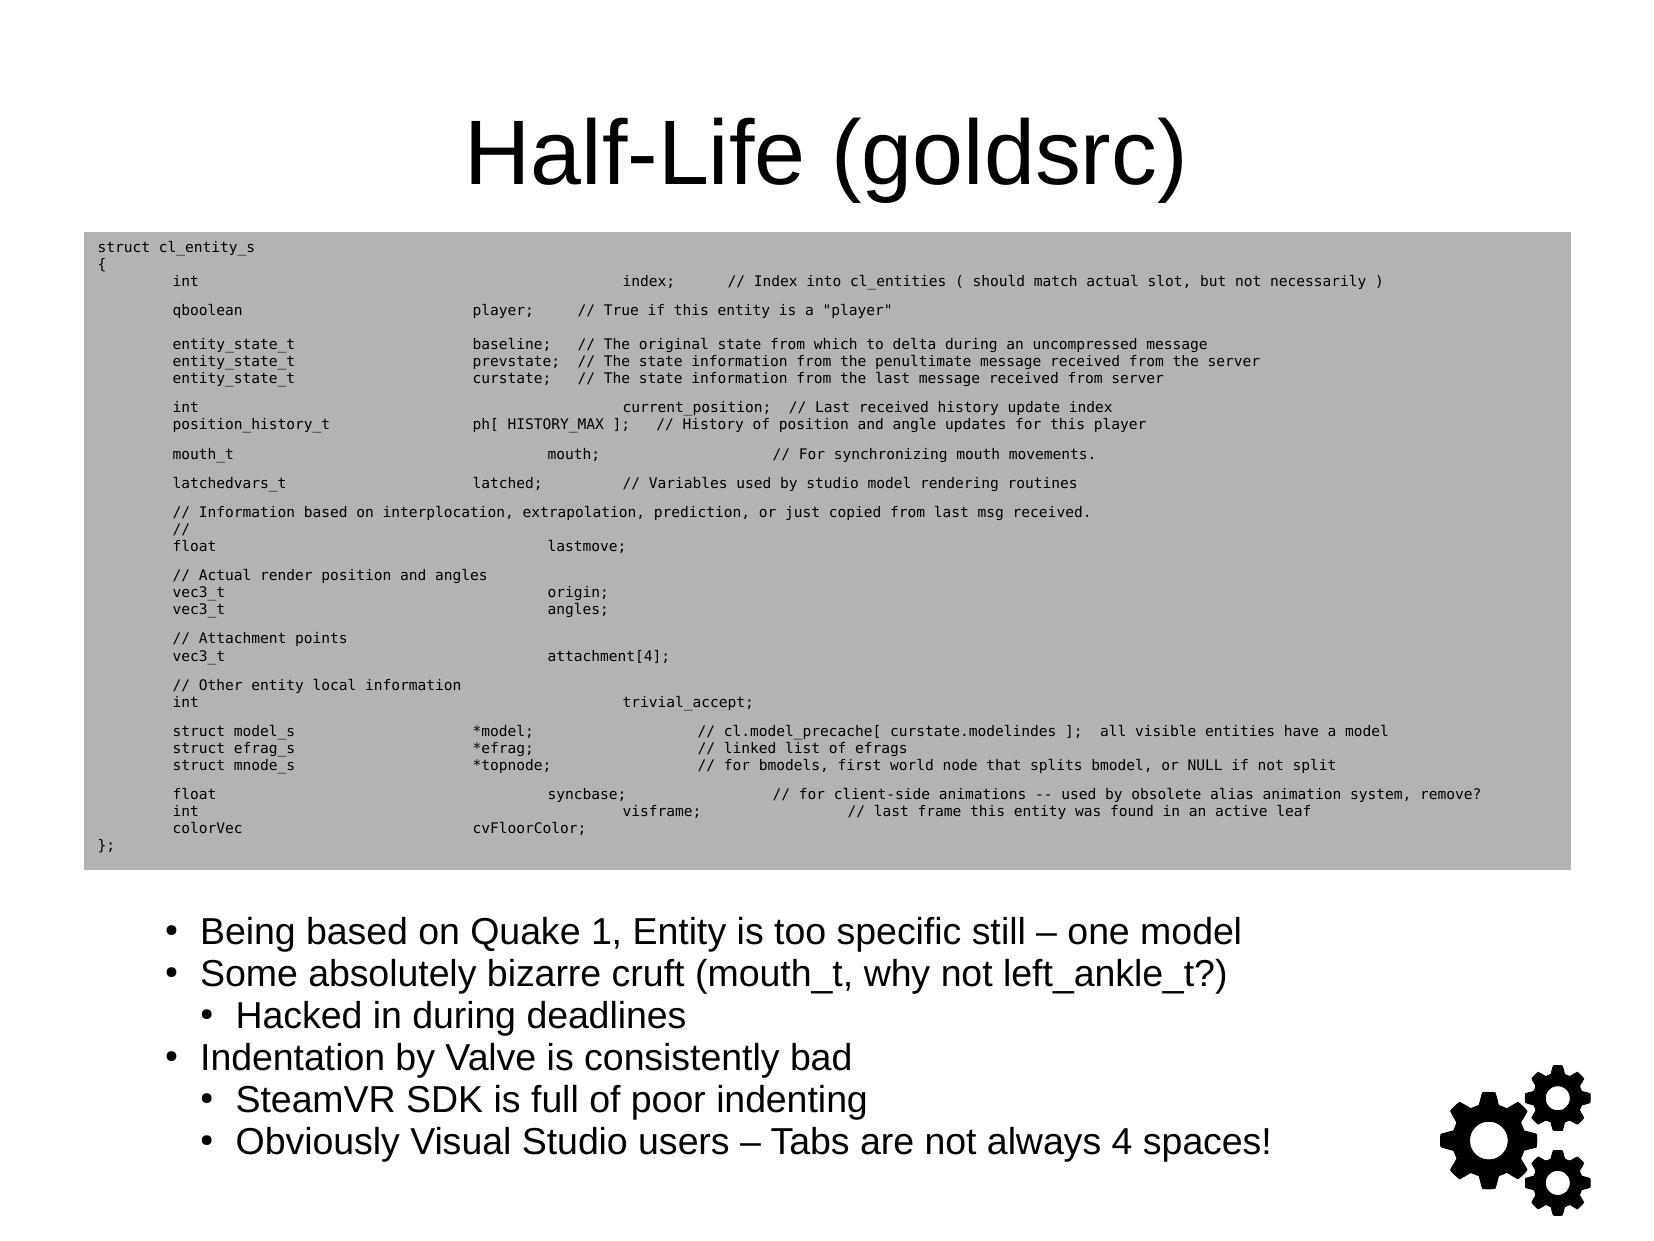

# Half-Life (goldsrc)
| struct cl\_entity\_s { int index; // Index into cl\_entities ( should match actual slot, but not necessarily ) qboolean player; // True if this entity is a "player" entity\_state\_t baseline; // The original state from which to delta during an uncompressed message entity\_state\_t prevstate; // The state information from the penultimate message received from the server entity\_state\_t curstate; // The state information from the last message received from server int current\_position; // Last received history update index position\_history\_t ph[ HISTORY\_MAX ]; // History of position and angle updates for this player mouth\_t mouth; // For synchronizing mouth movements. latchedvars\_t latched; // Variables used by studio model rendering routines // Information based on interplocation, extrapolation, prediction, or just copied from last msg received. // float lastmove; // Actual render position and angles vec3\_t origin; vec3\_t angles; // Attachment points vec3\_t attachment[4]; // Other entity local information int trivial\_accept; struct model\_s \*model; // cl.model\_precache[ curstate.modelindes ]; all visible entities have a model struct efrag\_s \*efrag; // linked list of efrags struct mnode\_s \*topnode; // for bmodels, first world node that splits bmodel, or NULL if not split float syncbase; // for client-side animations -- used by obsolete alias animation system, remove? int visframe; // last frame this entity was found in an active leaf colorVec cvFloorColor; }; |
| --- |
Being based on Quake 1, Entity is too specific still – one model
Some absolutely bizarre cruft (mouth_t, why not left_ankle_t?)
Hacked in during deadlines
Indentation by Valve is consistently bad
SteamVR SDK is full of poor indenting
Obviously Visual Studio users – Tabs are not always 4 spaces!